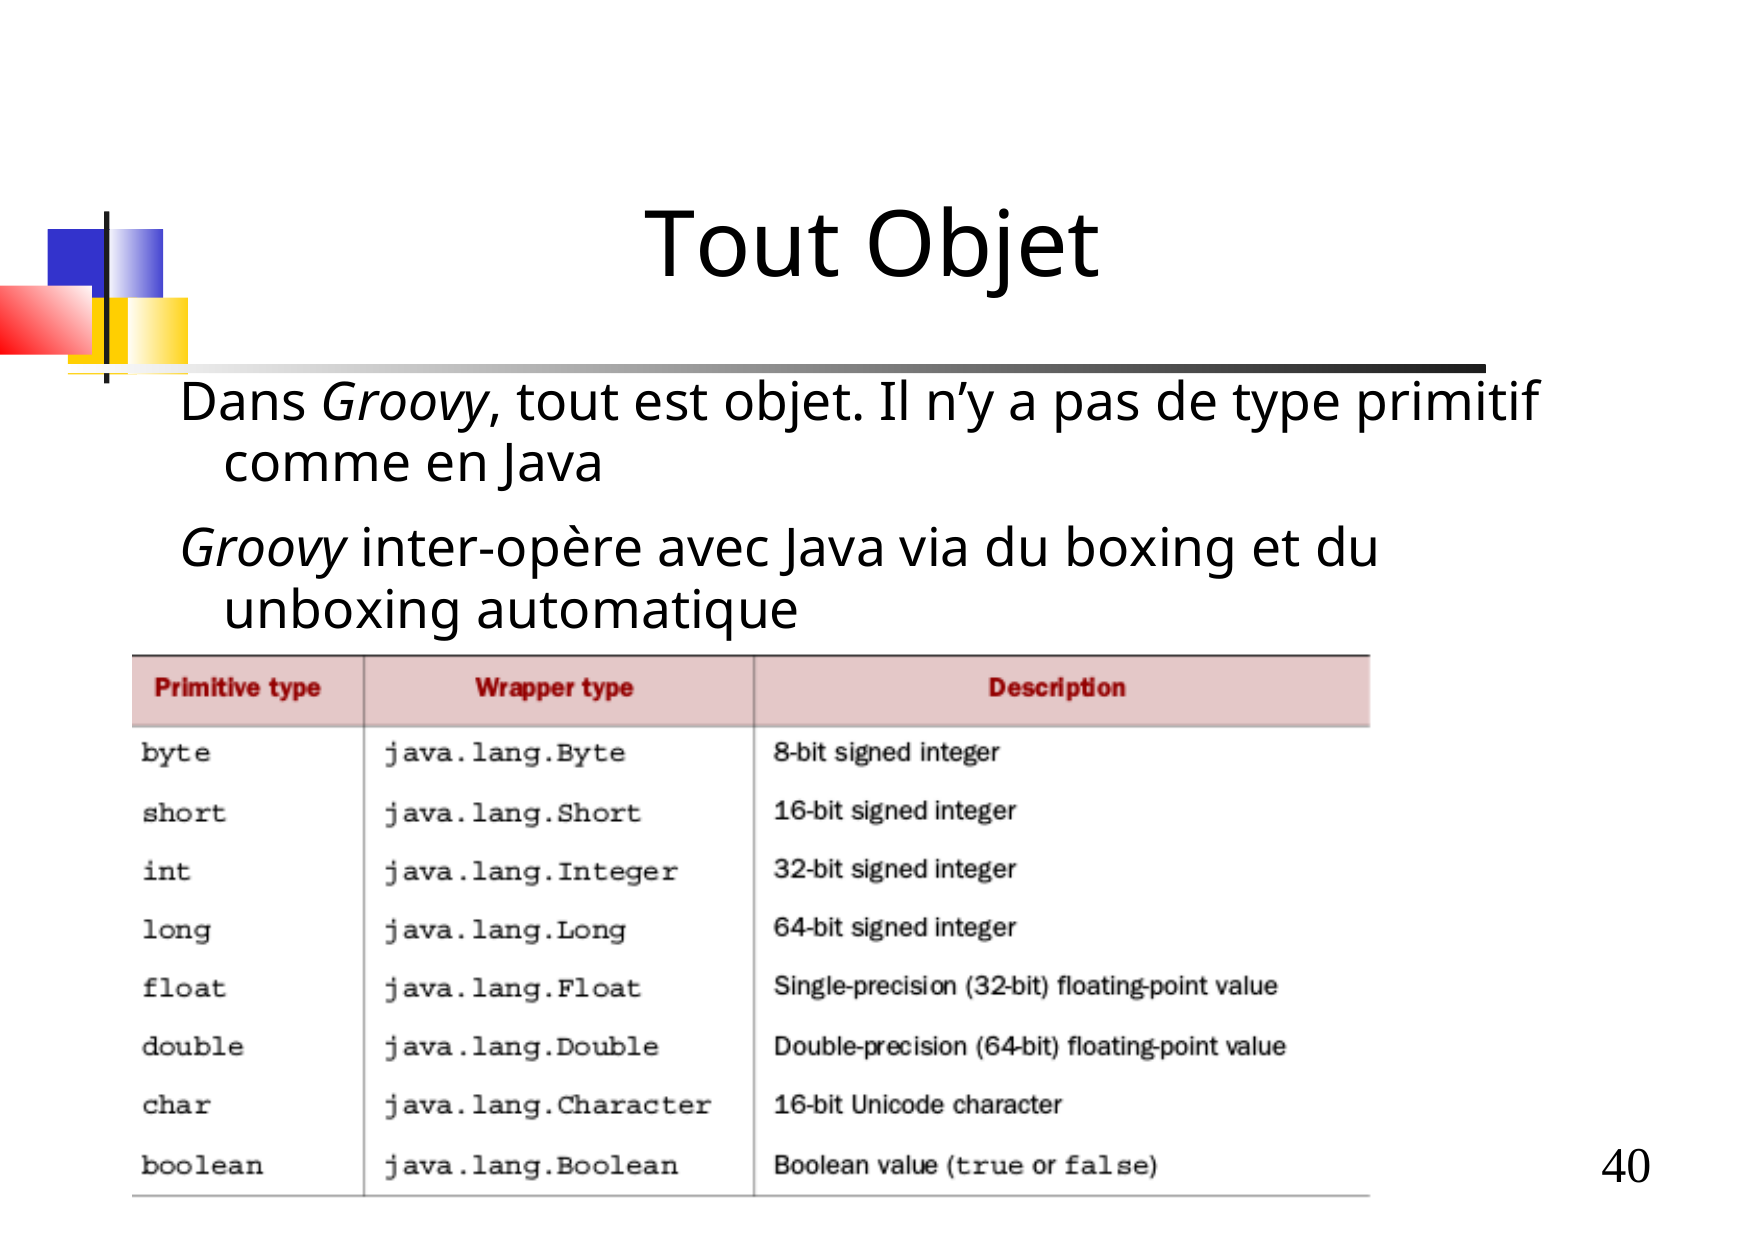

# Tout Objet
Dans Groovy, tout est objet. Il n’y a pas de type primitif comme en Java
Groovy inter-opère avec Java via du boxing et du unboxing automatique